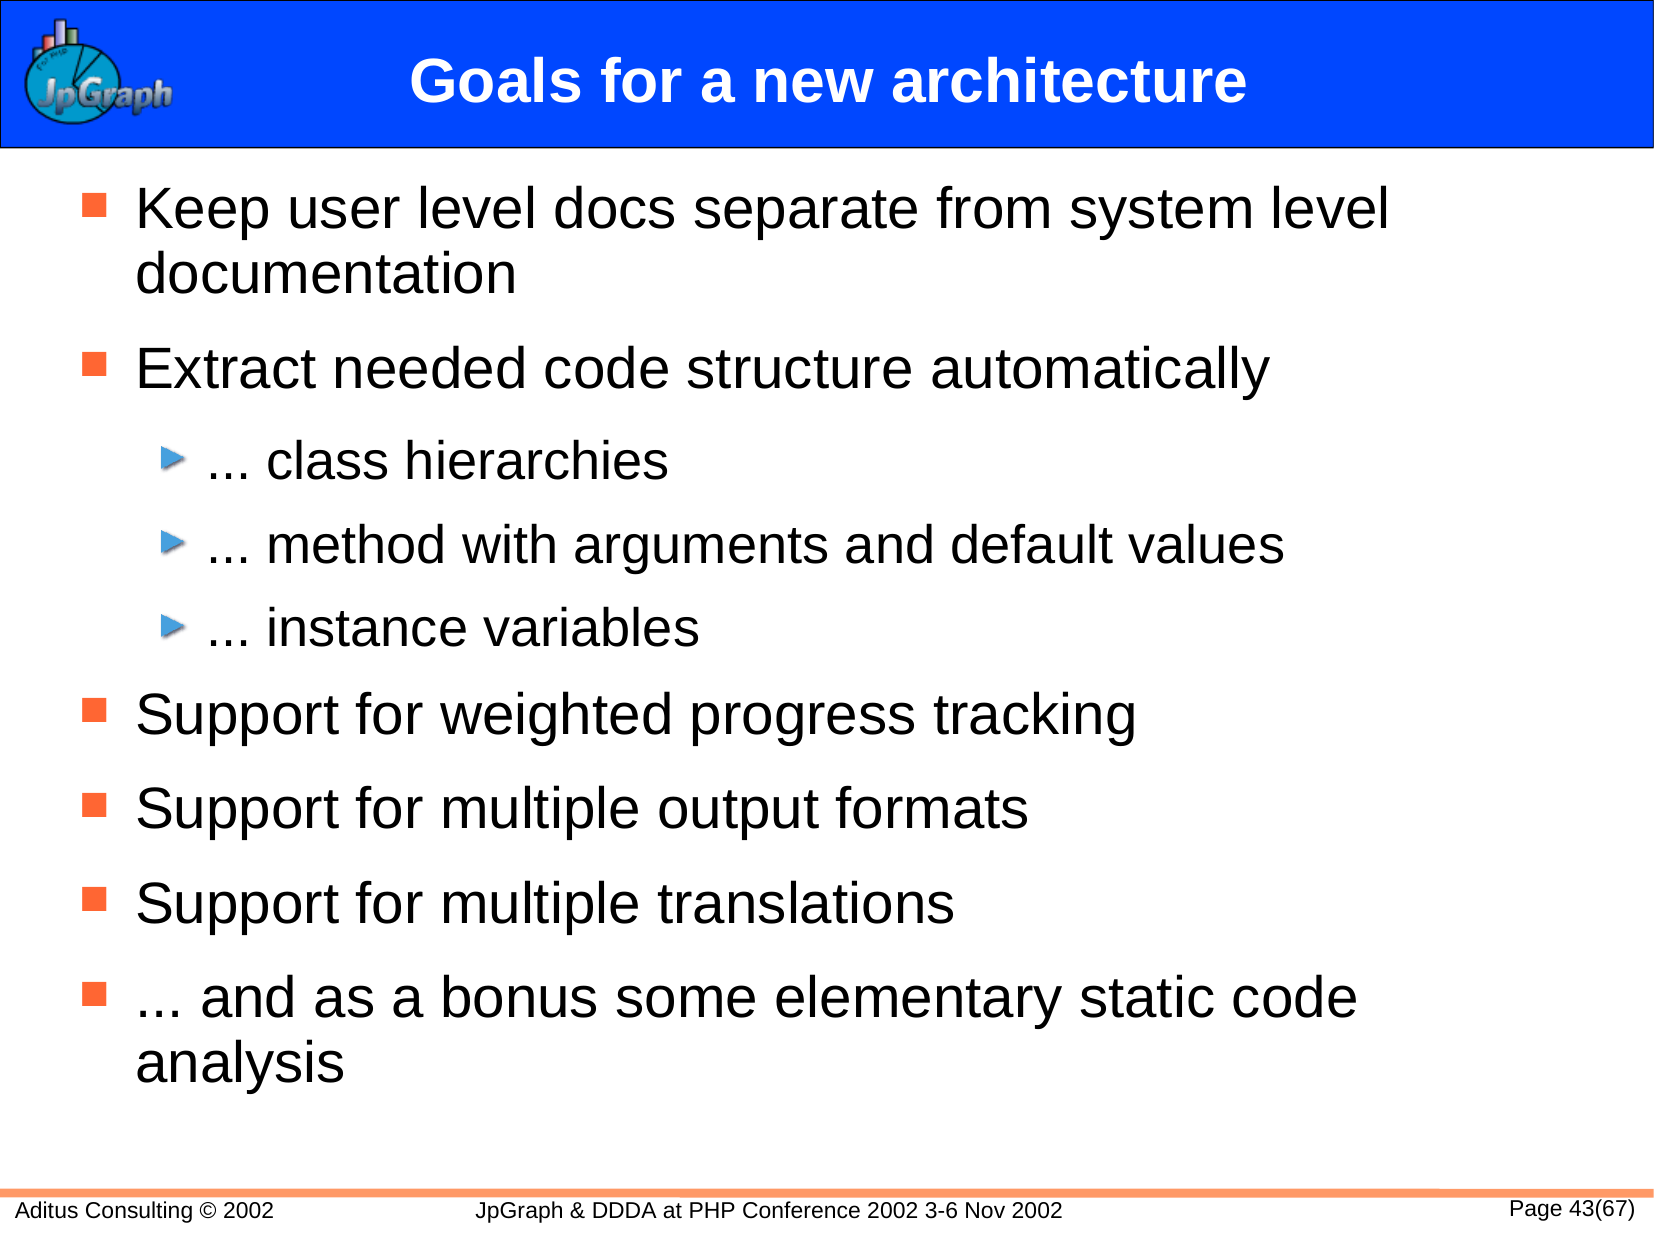

# Goals for a new architecture
Keep user level docs separate from system level documentation
Extract needed code structure automatically
... class hierarchies
... method with arguments and default values
... instance variables
Support for weighted progress tracking
Support for multiple output formats
Support for multiple translations
... and as a bonus some elementary static code analysis